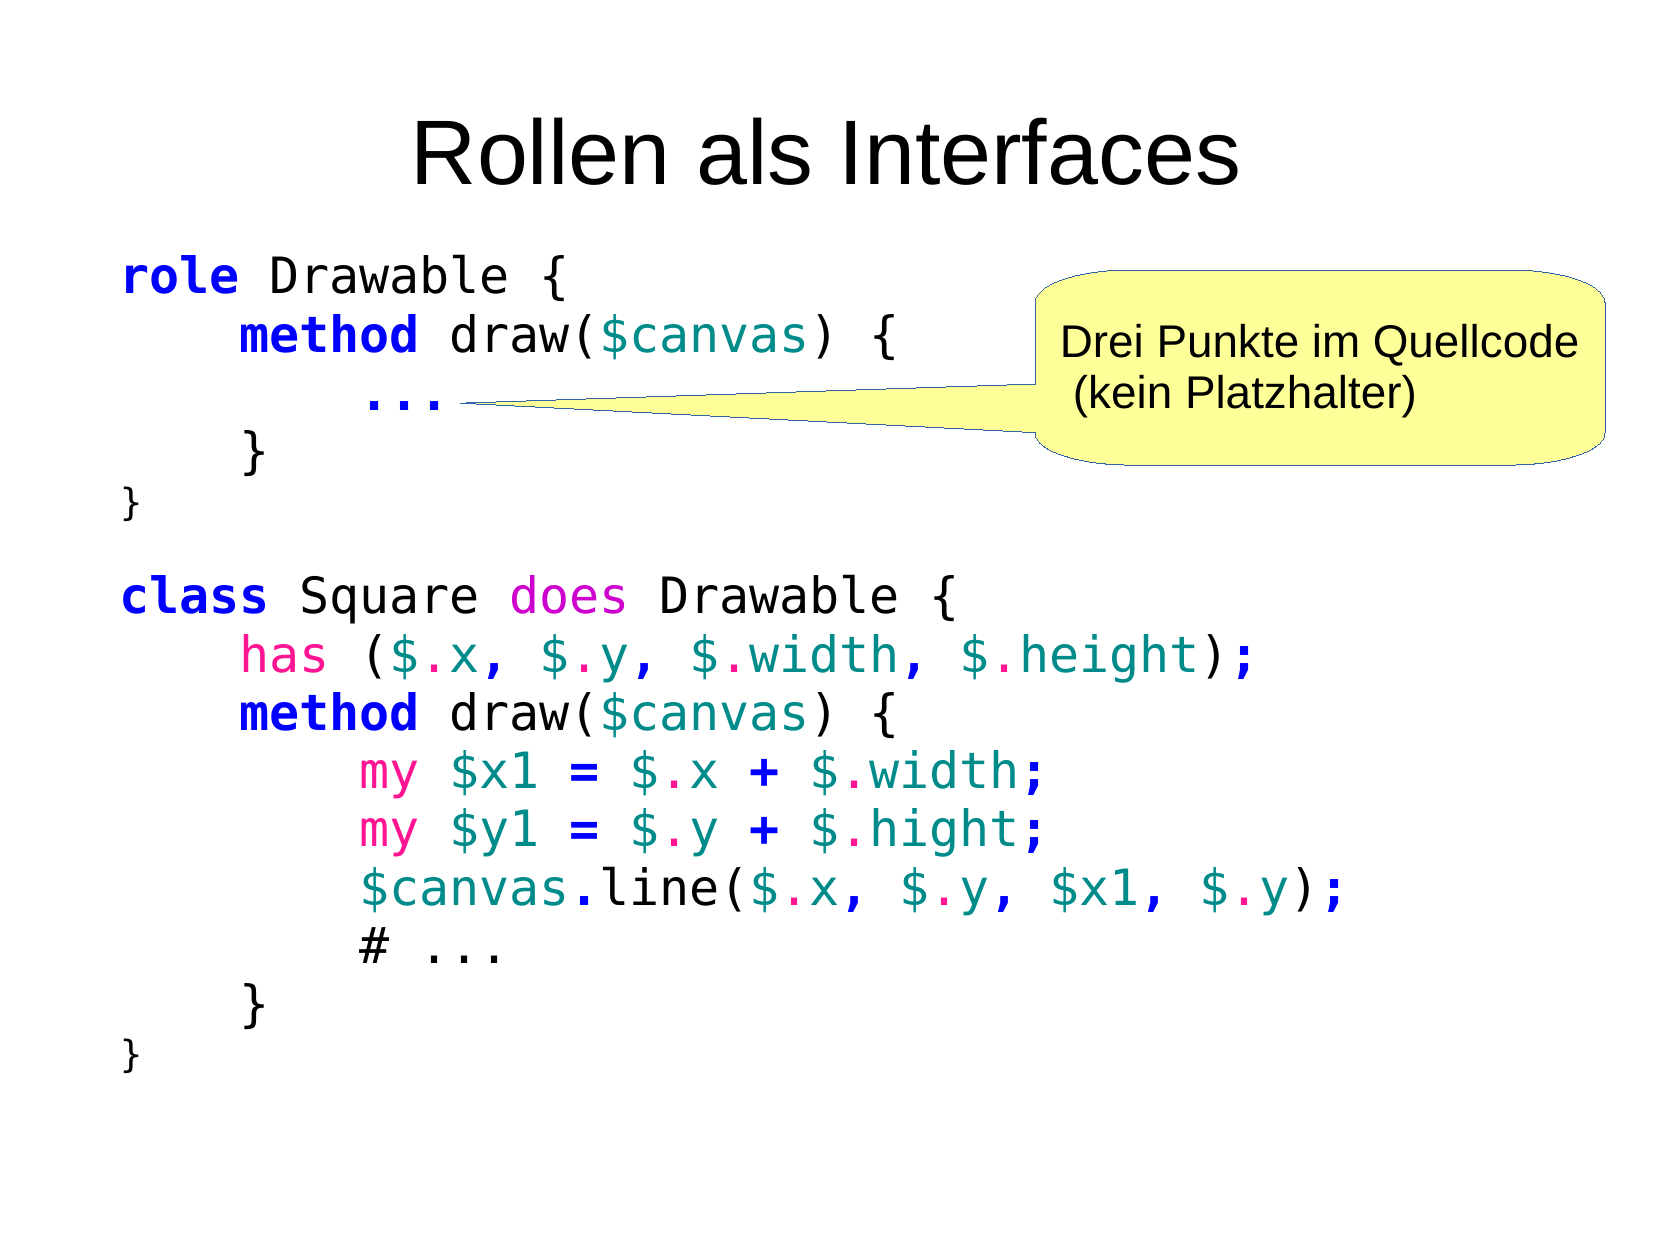

# Rollen als Interfaces
role Drawable {
 method draw($canvas) {
 ...
 }
}
class Square does Drawable {
 has ($.x, $.y, $.width, $.height);
 method draw($canvas) {
 my $x1 = $.x + $.width;
 my $y1 = $.y + $.hight;
 $canvas.line($.x, $.y, $x1, $.y);
 # ...
 }
}
Drei Punkte im Quellcode
 (kein Platzhalter)